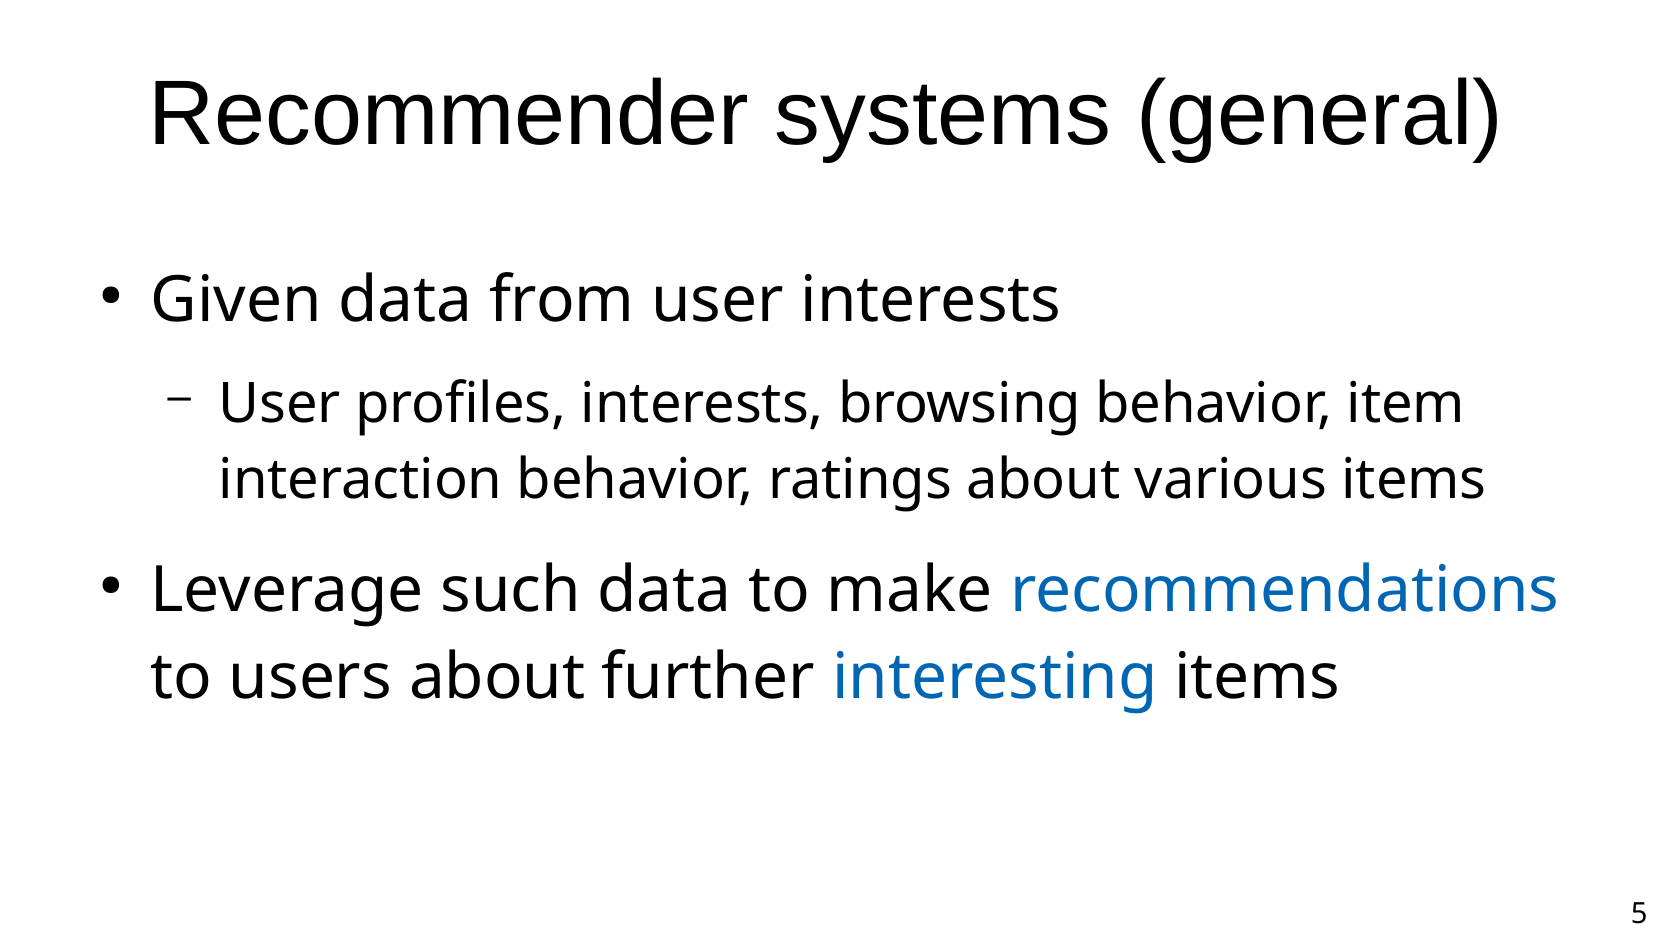

# Recommender systems (general)
Given data from user interests
User profiles, interests, browsing behavior, item interaction behavior, ratings about various items
Leverage such data to make recommendations to users about further interesting items
5